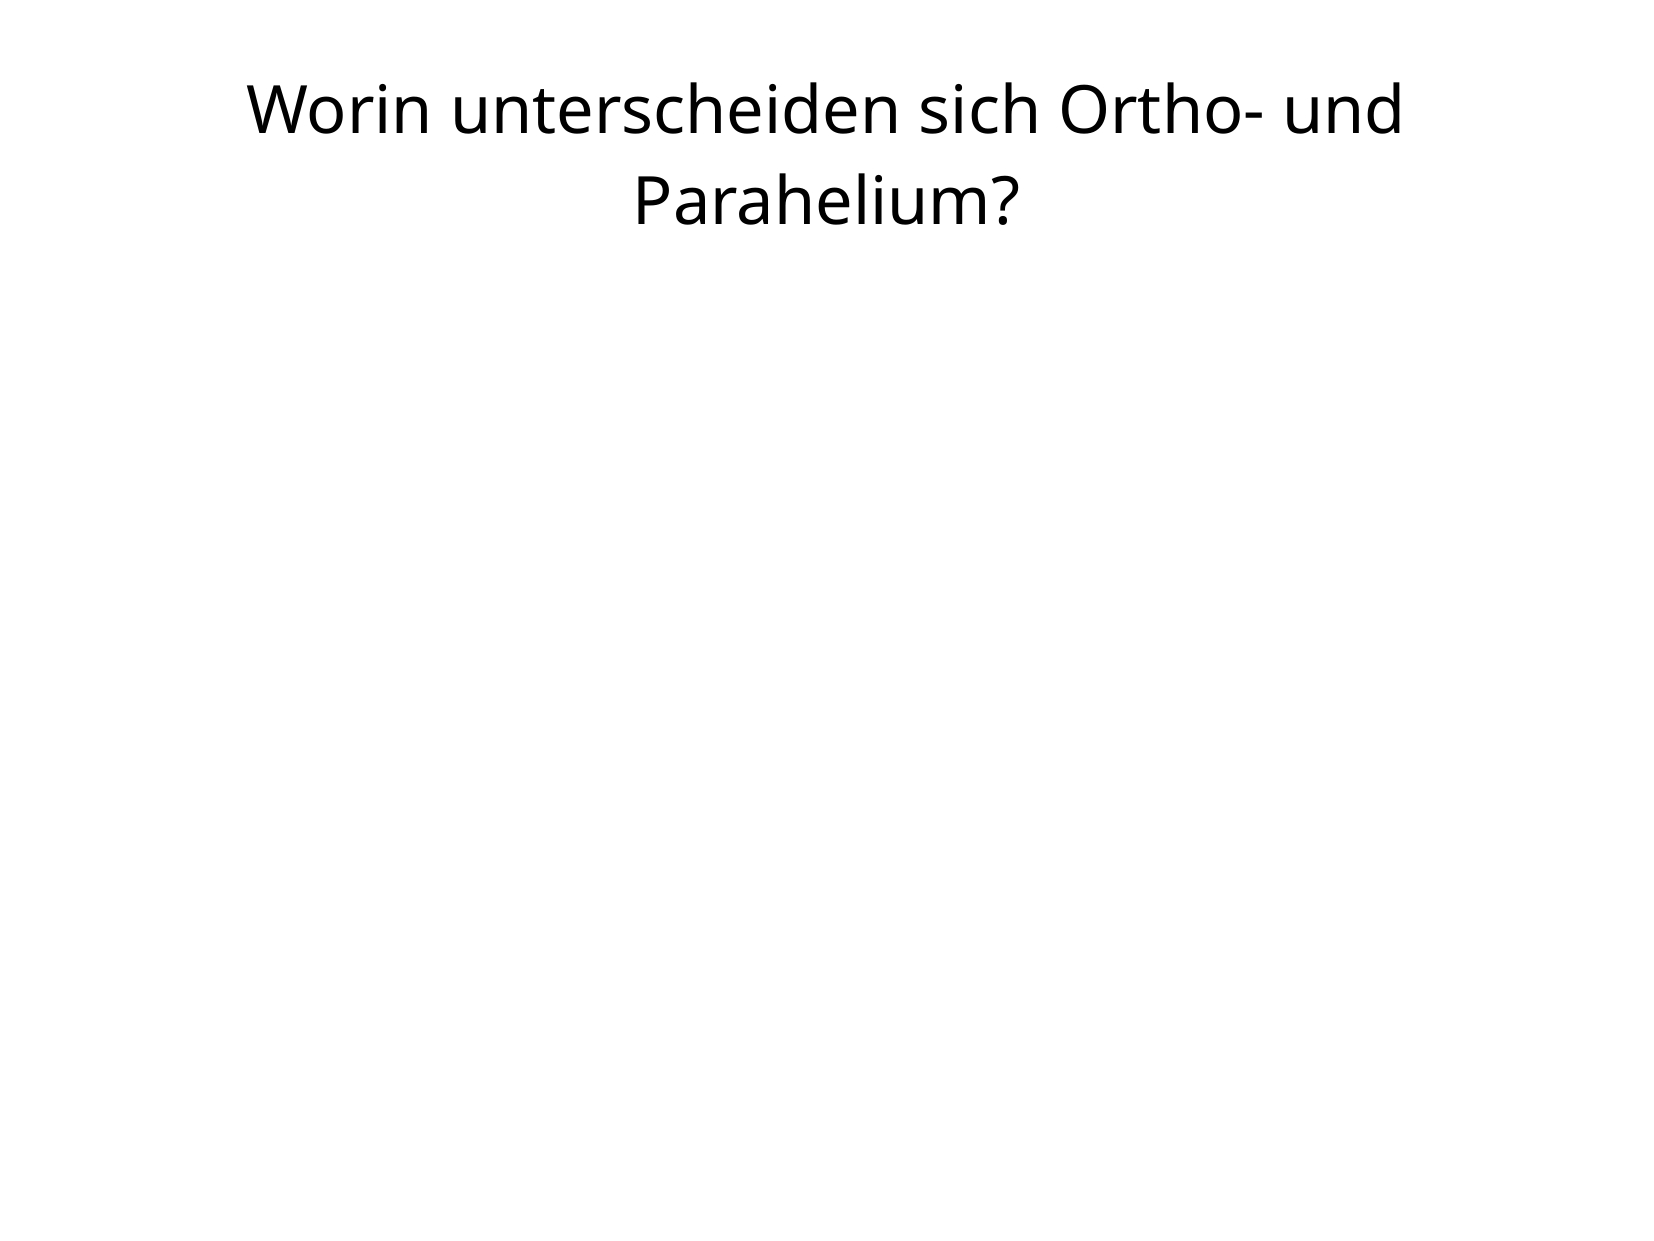

# Worin unterscheiden sich Ortho- und Parahelium?